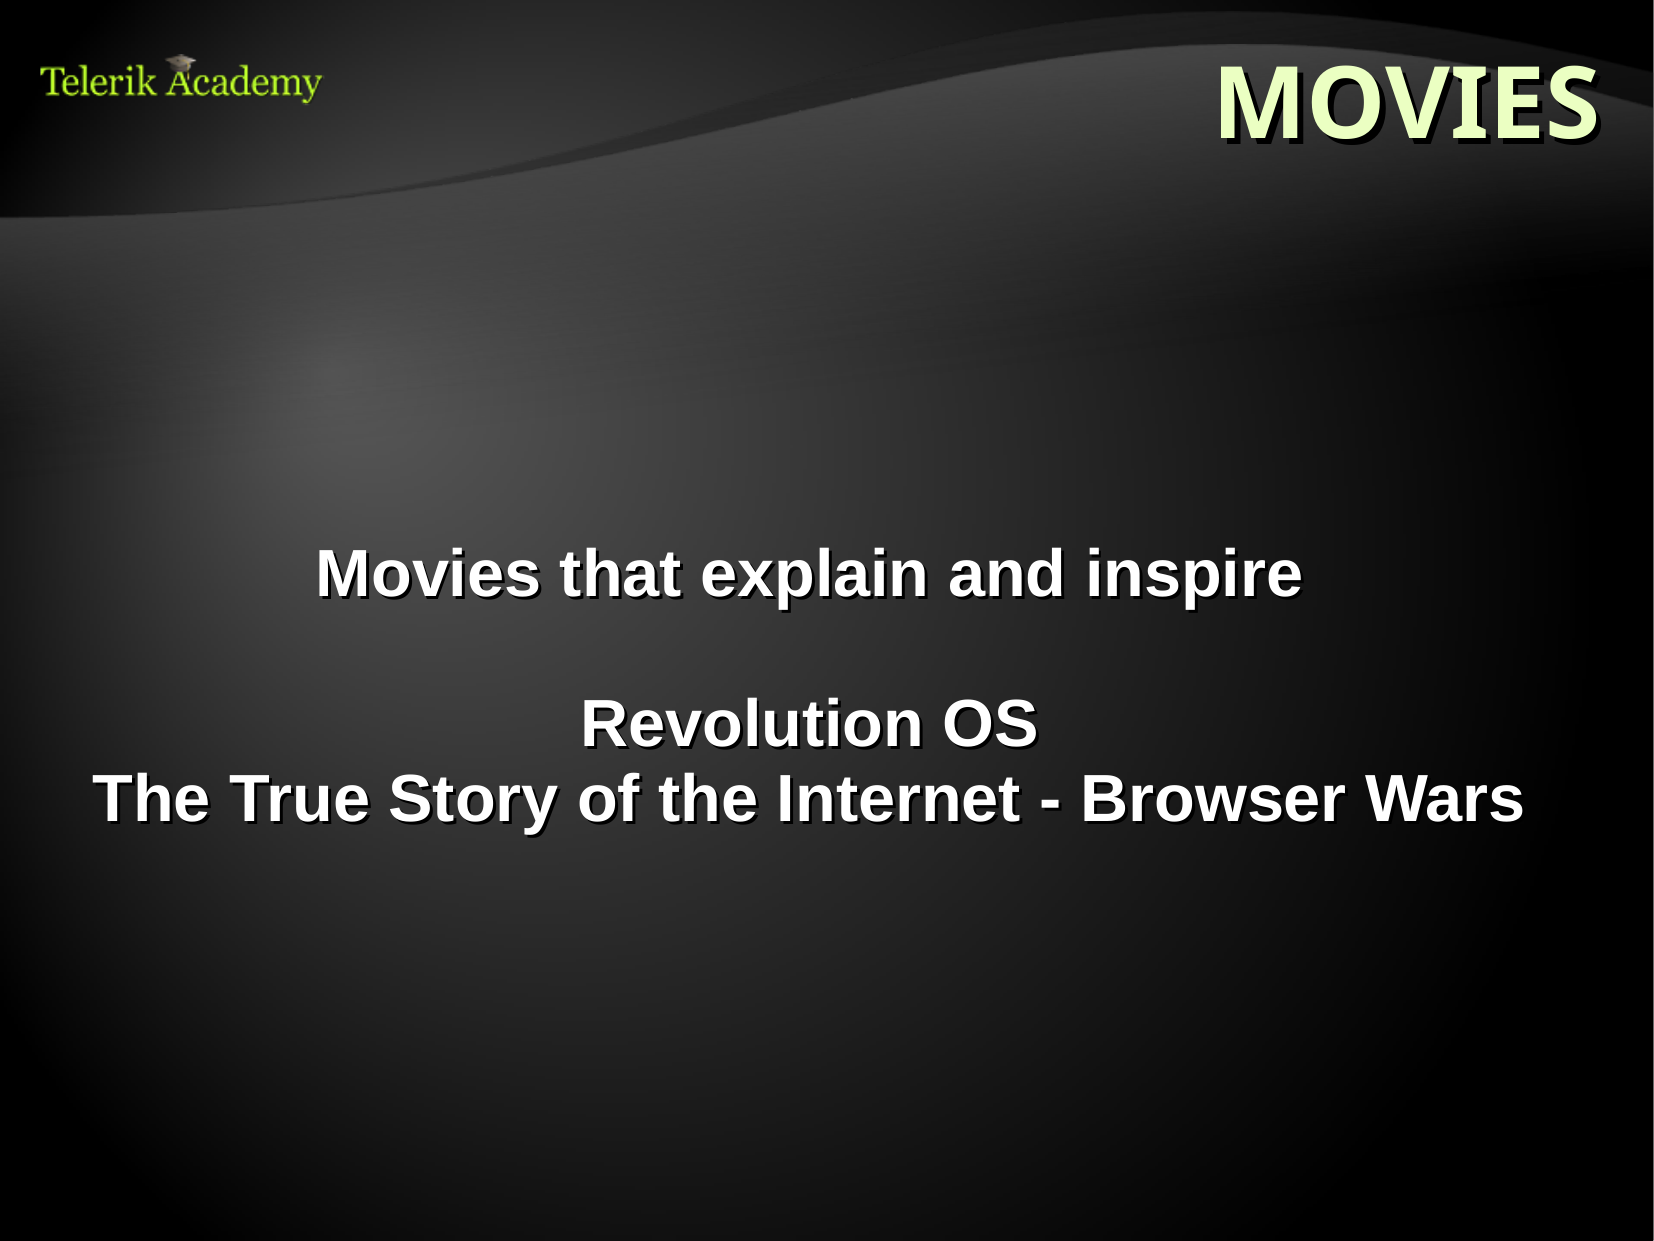

# MOVIES
Movies that explain and inspire
Revolution OS
The True Story of the Internet - Browser Wars